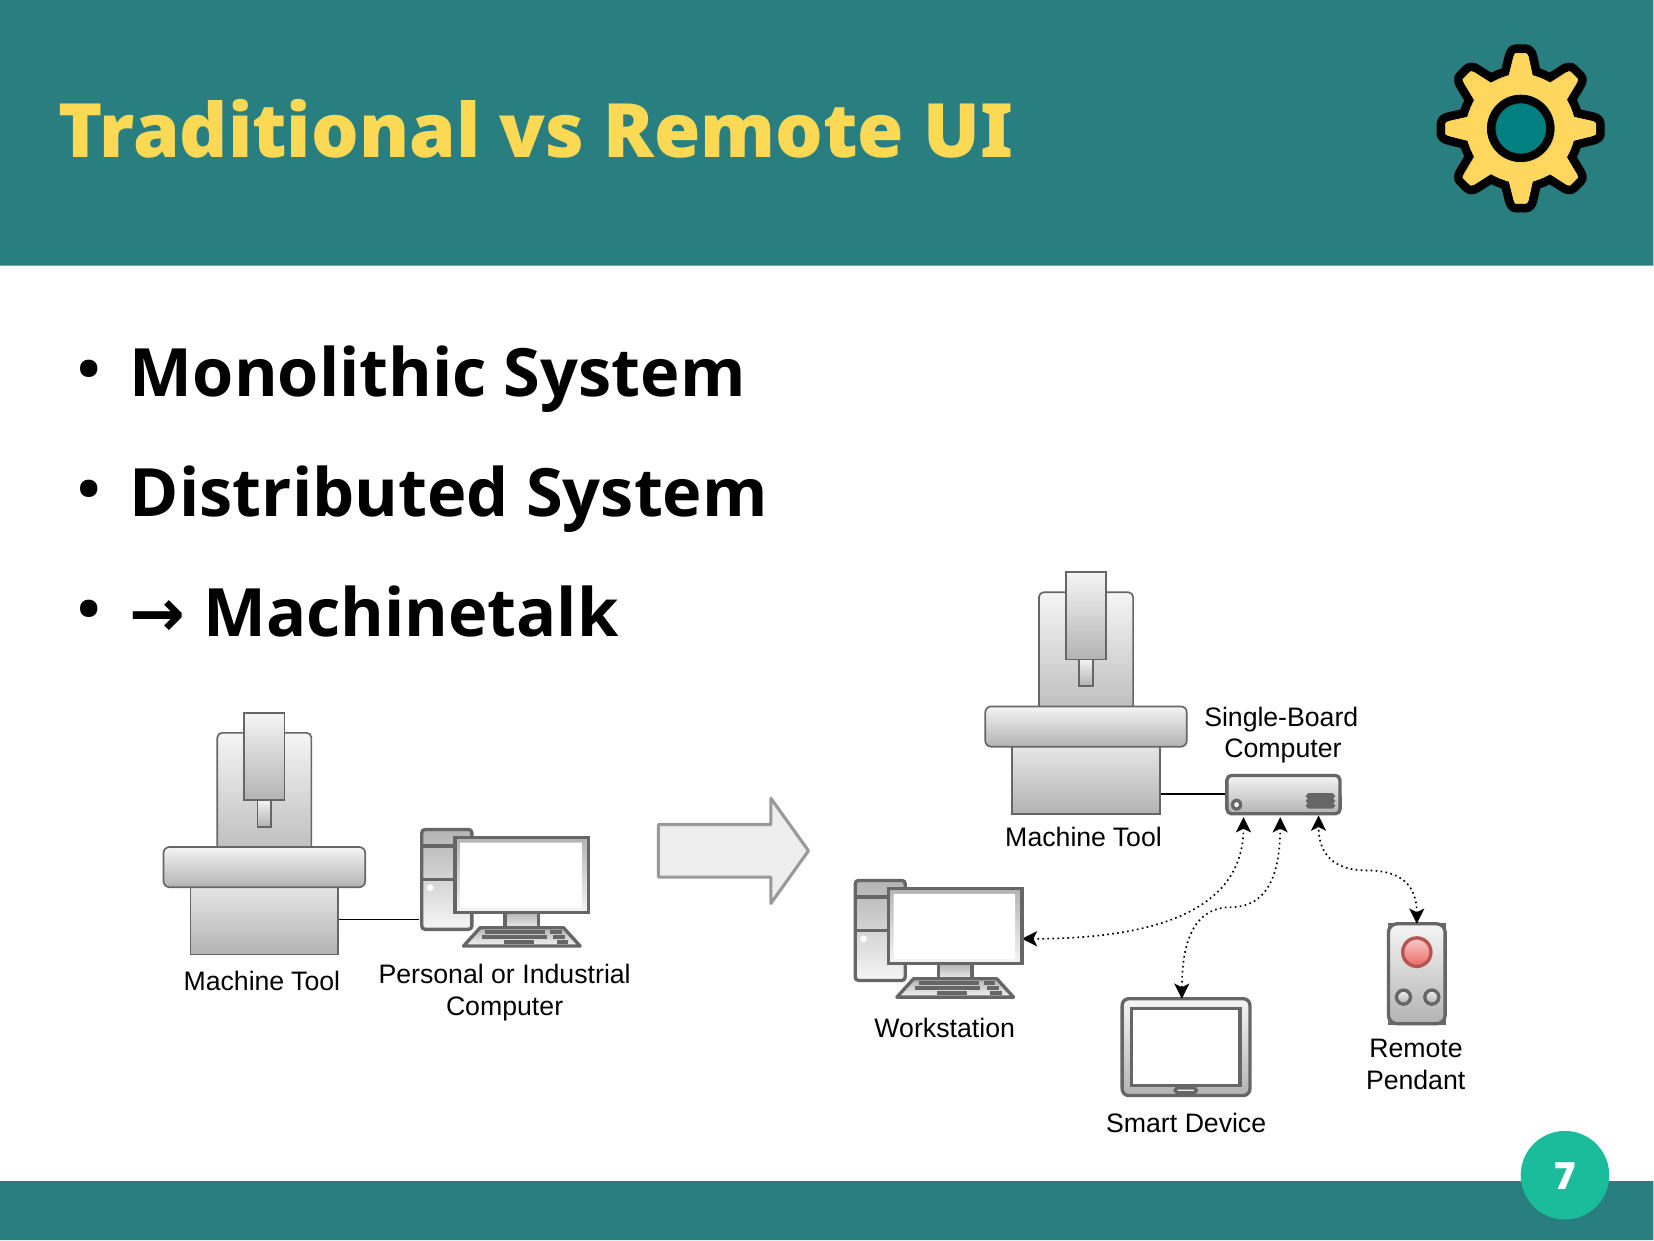

# Traditional vs Remote UI
Monolithic System
Distributed System
→ Machinetalk
7